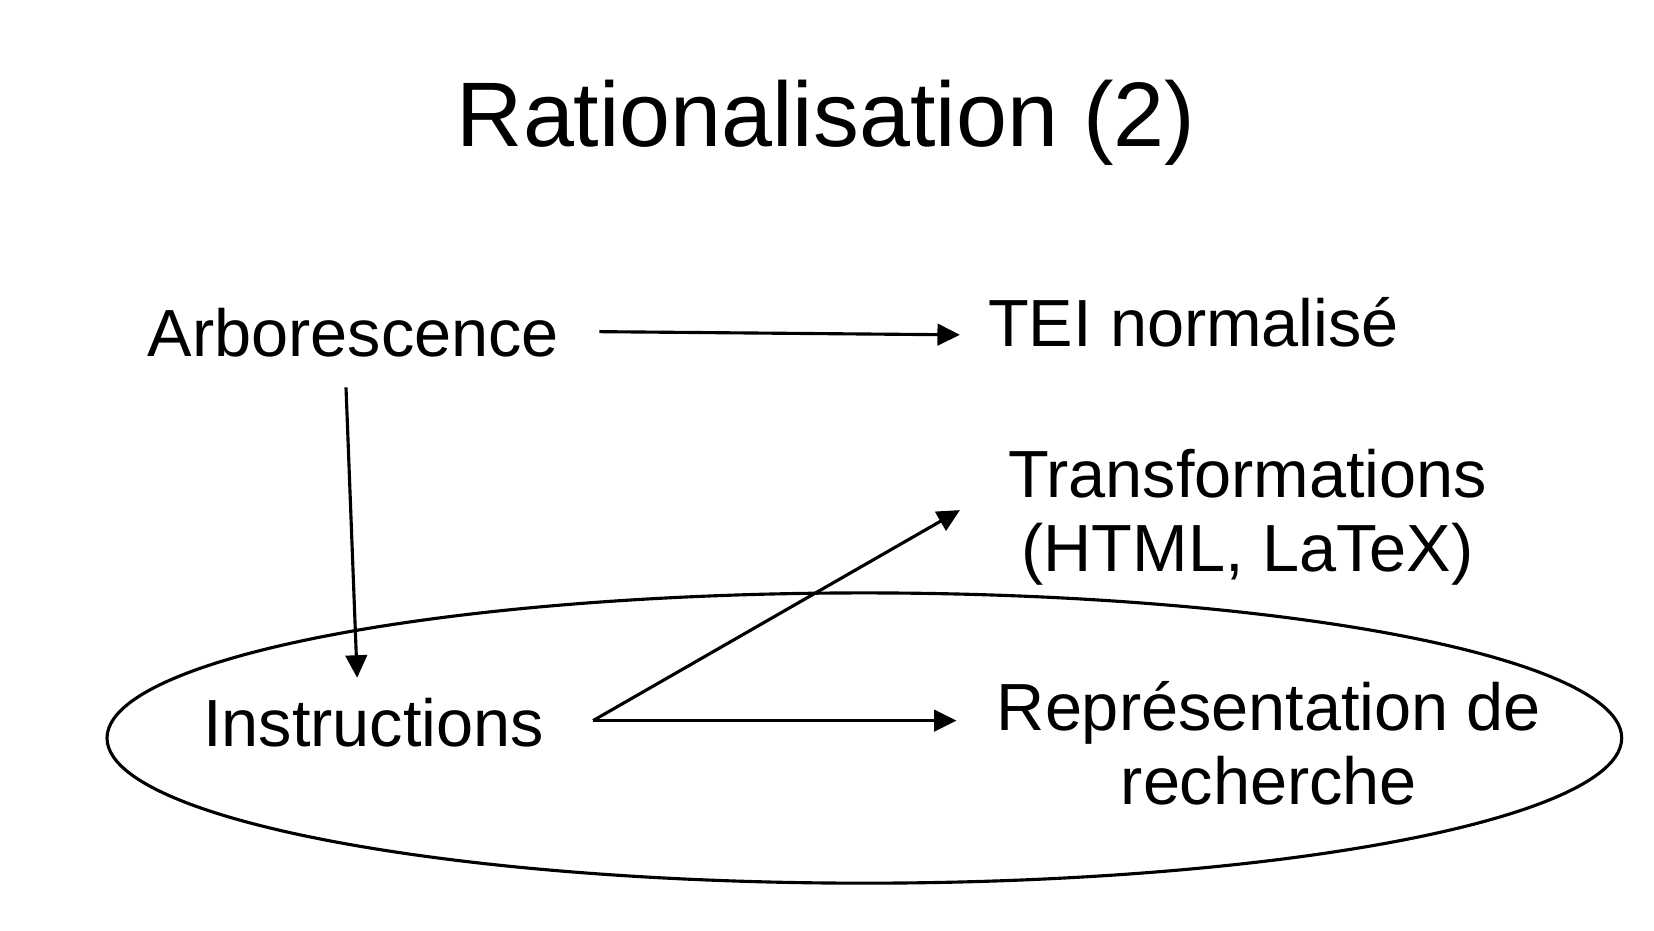

# Rationalisation (2)
TEI normalisé
Arborescence
Transformations (HTML, LaTeX)
Instructions
Représentation de recherche